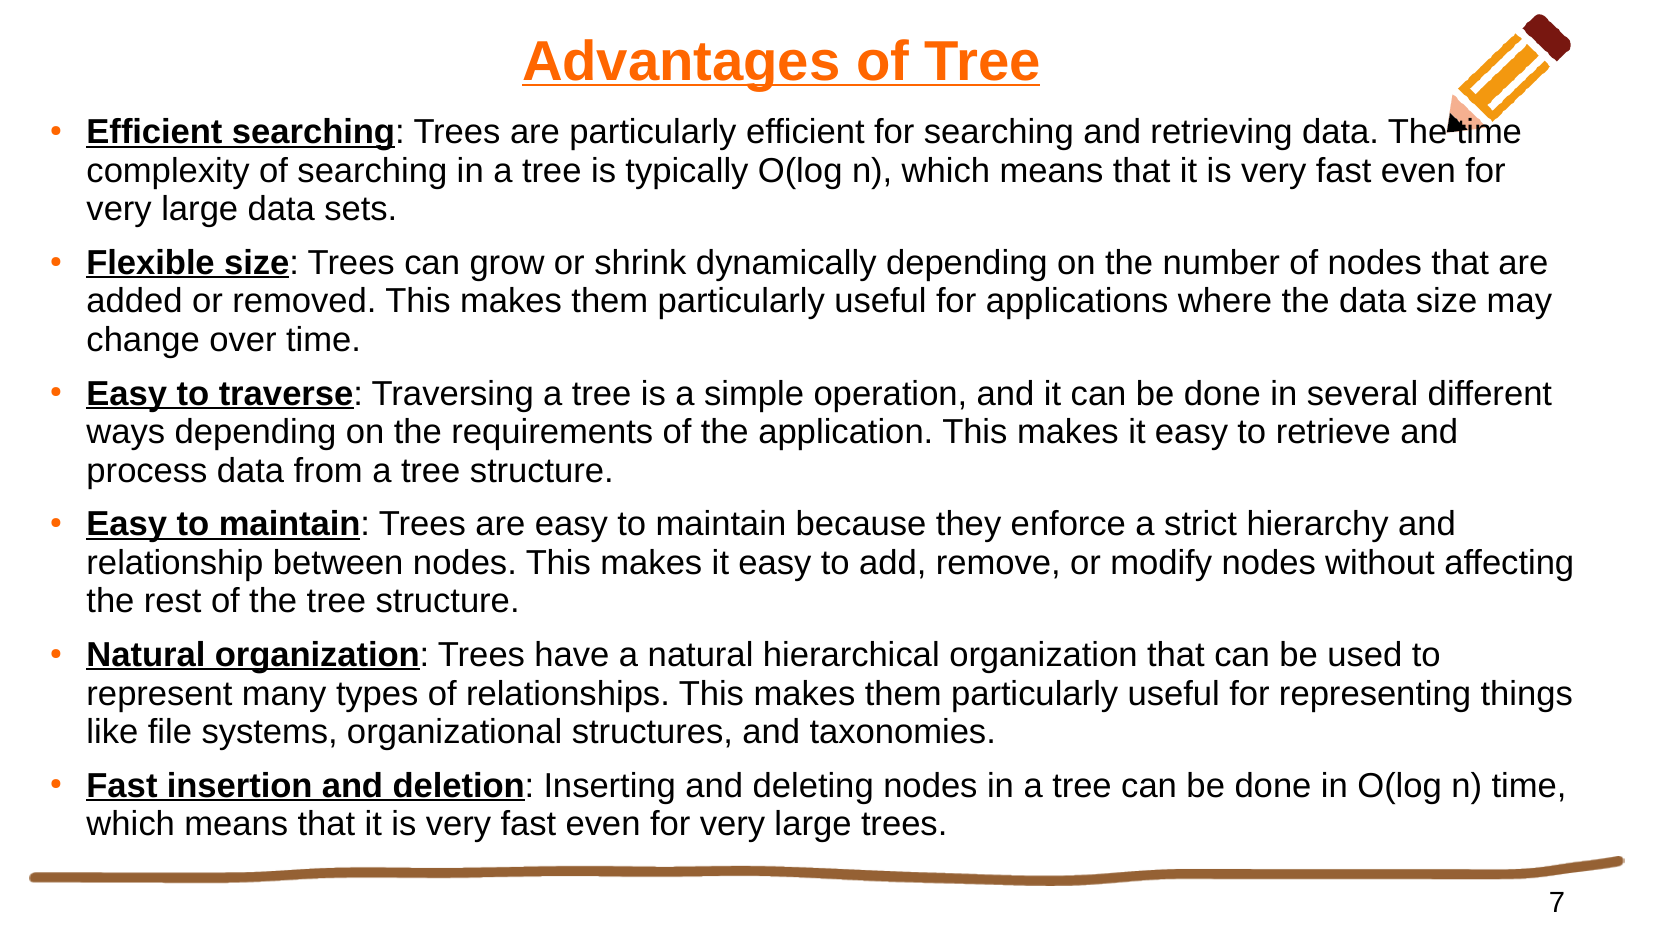

# Advantages of Tree
Efficient searching: Trees are particularly efficient for searching and retrieving data. The time complexity of searching in a tree is typically O(log n), which means that it is very fast even for very large data sets.
Flexible size: Trees can grow or shrink dynamically depending on the number of nodes that are added or removed. This makes them particularly useful for applications where the data size may change over time.
Easy to traverse: Traversing a tree is a simple operation, and it can be done in several different ways depending on the requirements of the application. This makes it easy to retrieve and process data from a tree structure.
Easy to maintain: Trees are easy to maintain because they enforce a strict hierarchy and relationship between nodes. This makes it easy to add, remove, or modify nodes without affecting the rest of the tree structure.
Natural organization: Trees have a natural hierarchical organization that can be used to represent many types of relationships. This makes them particularly useful for representing things like file systems, organizational structures, and taxonomies.
Fast insertion and deletion: Inserting and deleting nodes in a tree can be done in O(log n) time, which means that it is very fast even for very large trees.
7